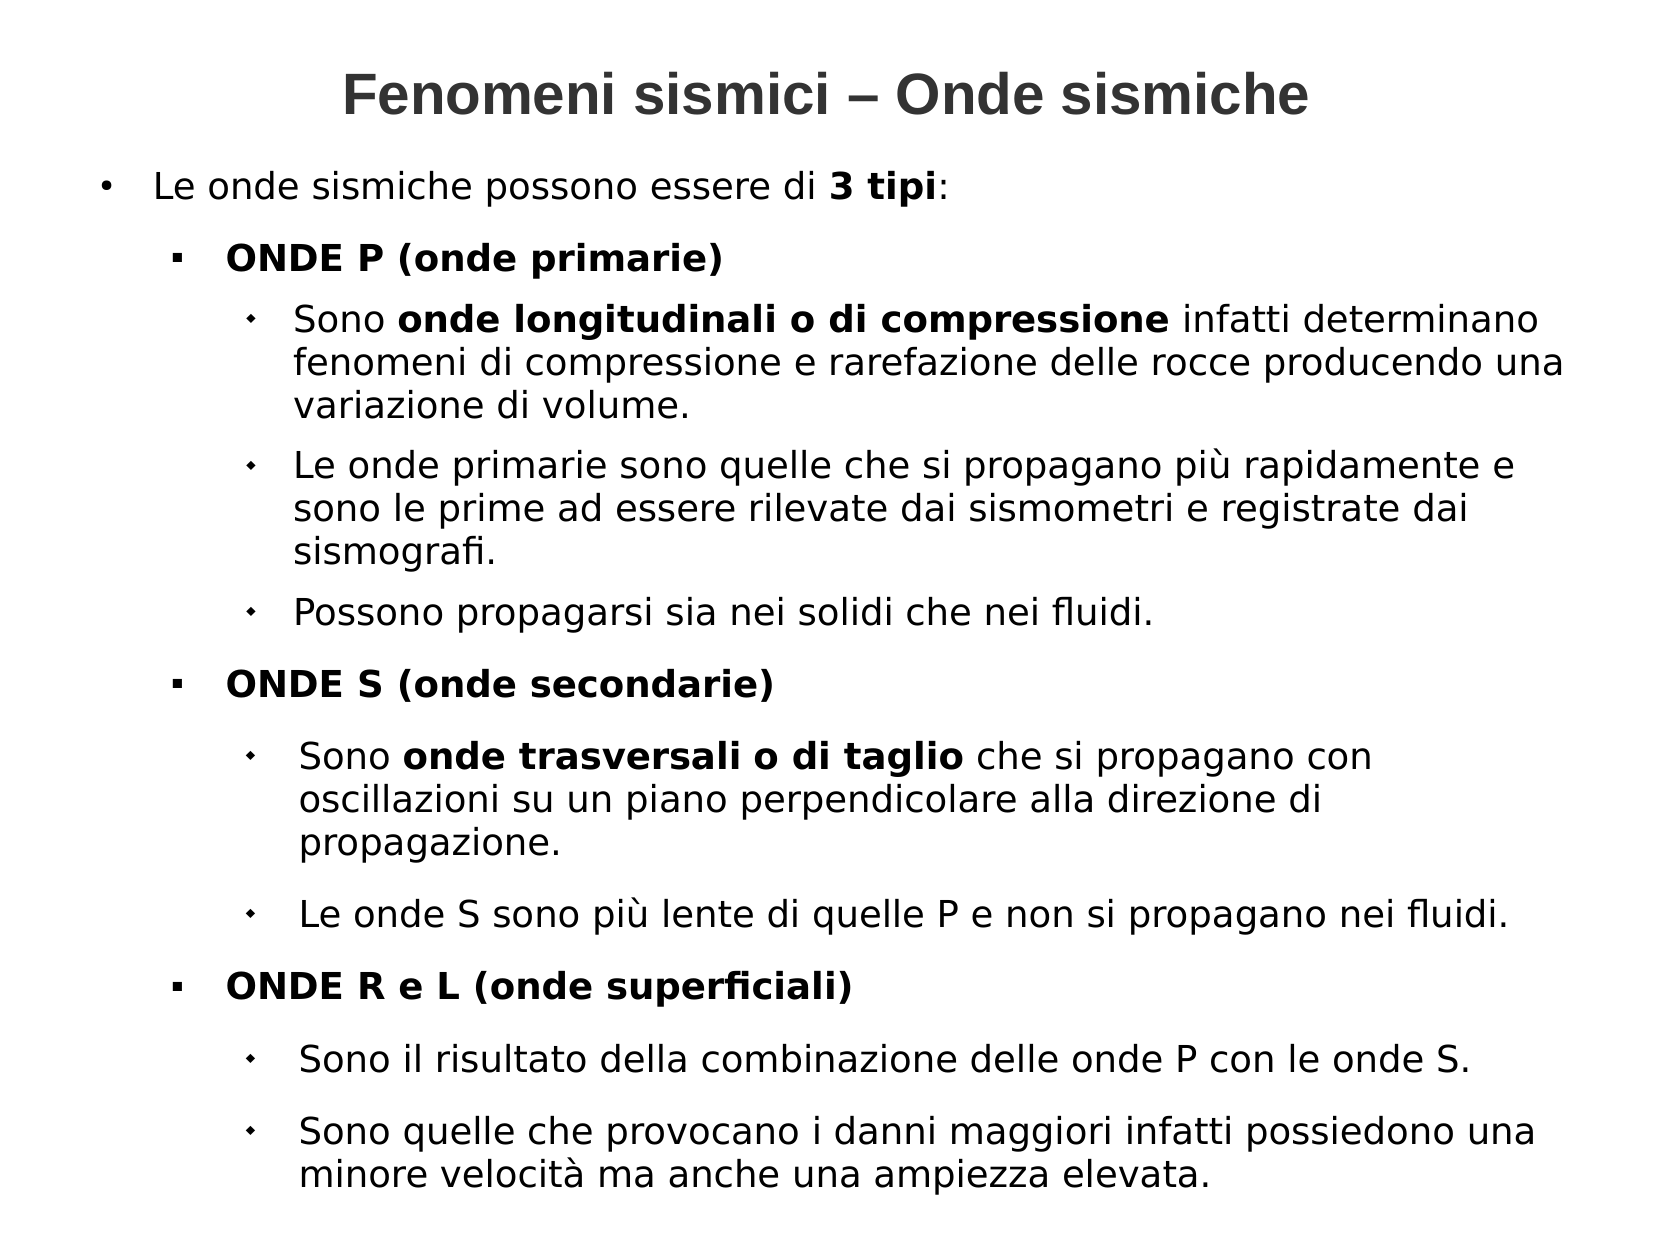

# Fenomeni sismici – Onde sismiche
Le onde sismiche possono essere di 3 tipi:
ONDE P (onde primarie)
Sono onde longitudinali o di compressione infatti determinano fenomeni di compressione e rarefazione delle rocce producendo una variazione di volume.
Le onde primarie sono quelle che si propagano più rapidamente e sono le prime ad essere rilevate dai sismometri e registrate dai sismografi.
Possono propagarsi sia nei solidi che nei fluidi.
ONDE S (onde secondarie)
Sono onde trasversali o di taglio che si propagano con oscillazioni su un piano perpendicolare alla direzione di propagazione.
Le onde S sono più lente di quelle P e non si propagano nei fluidi.
ONDE R e L (onde superficiali)
Sono il risultato della combinazione delle onde P con le onde S.
Sono quelle che provocano i danni maggiori infatti possiedono una minore velocità ma anche una ampiezza elevata.